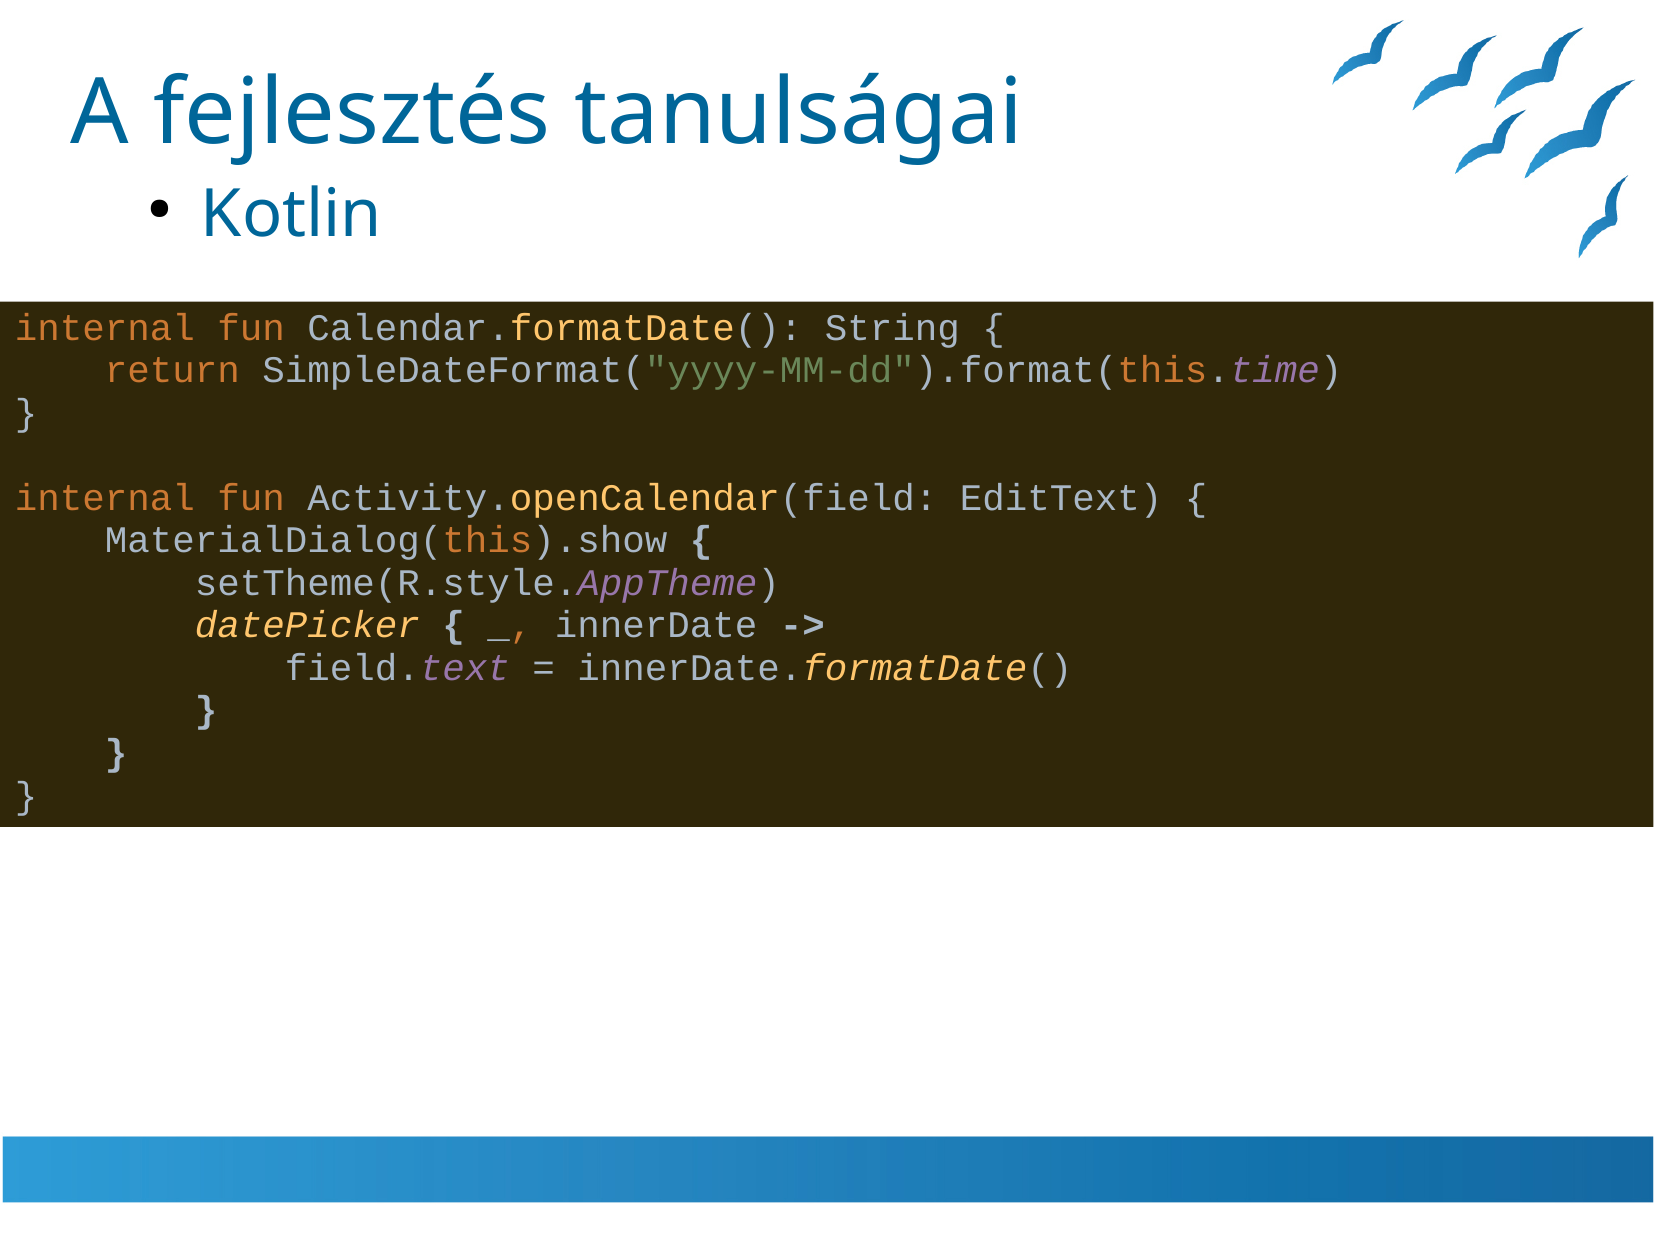

# A fejlesztés tanulságai
Kotlin
internal fun Calendar.formatDate(): String {
 return SimpleDateFormat("yyyy-MM-dd").format(this.time)
}
internal fun Activity.openCalendar(field: EditText) {
 MaterialDialog(this).show {
 setTheme(R.style.AppTheme)
 datePicker { _, innerDate ->
 field.text = innerDate.formatDate()
 }
 }
}